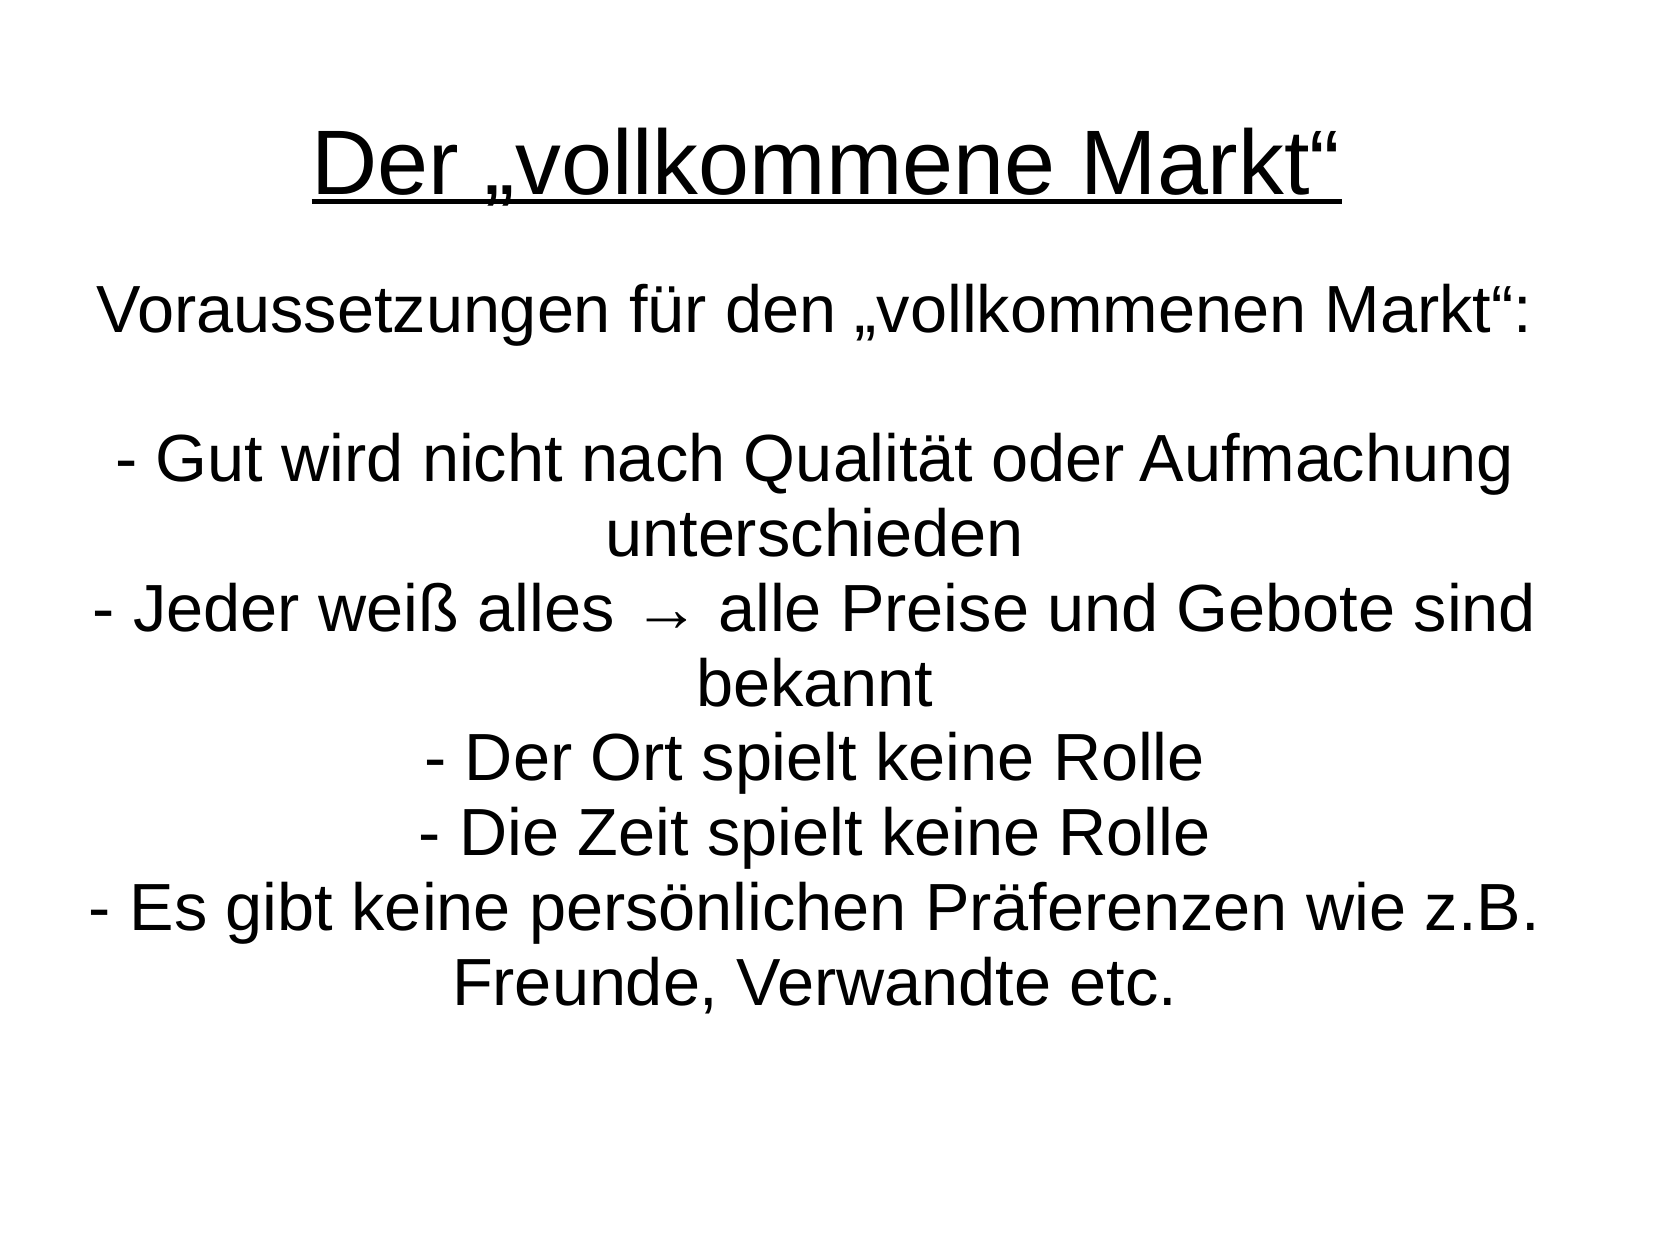

# Der „vollkommene Markt“
Voraussetzungen für den „vollkommenen Markt“:
- Gut wird nicht nach Qualität oder Aufmachung unterschieden
- Jeder weiß alles → alle Preise und Gebote sind bekannt
- Der Ort spielt keine Rolle
- Die Zeit spielt keine Rolle
- Es gibt keine persönlichen Präferenzen wie z.B. Freunde, Verwandte etc.